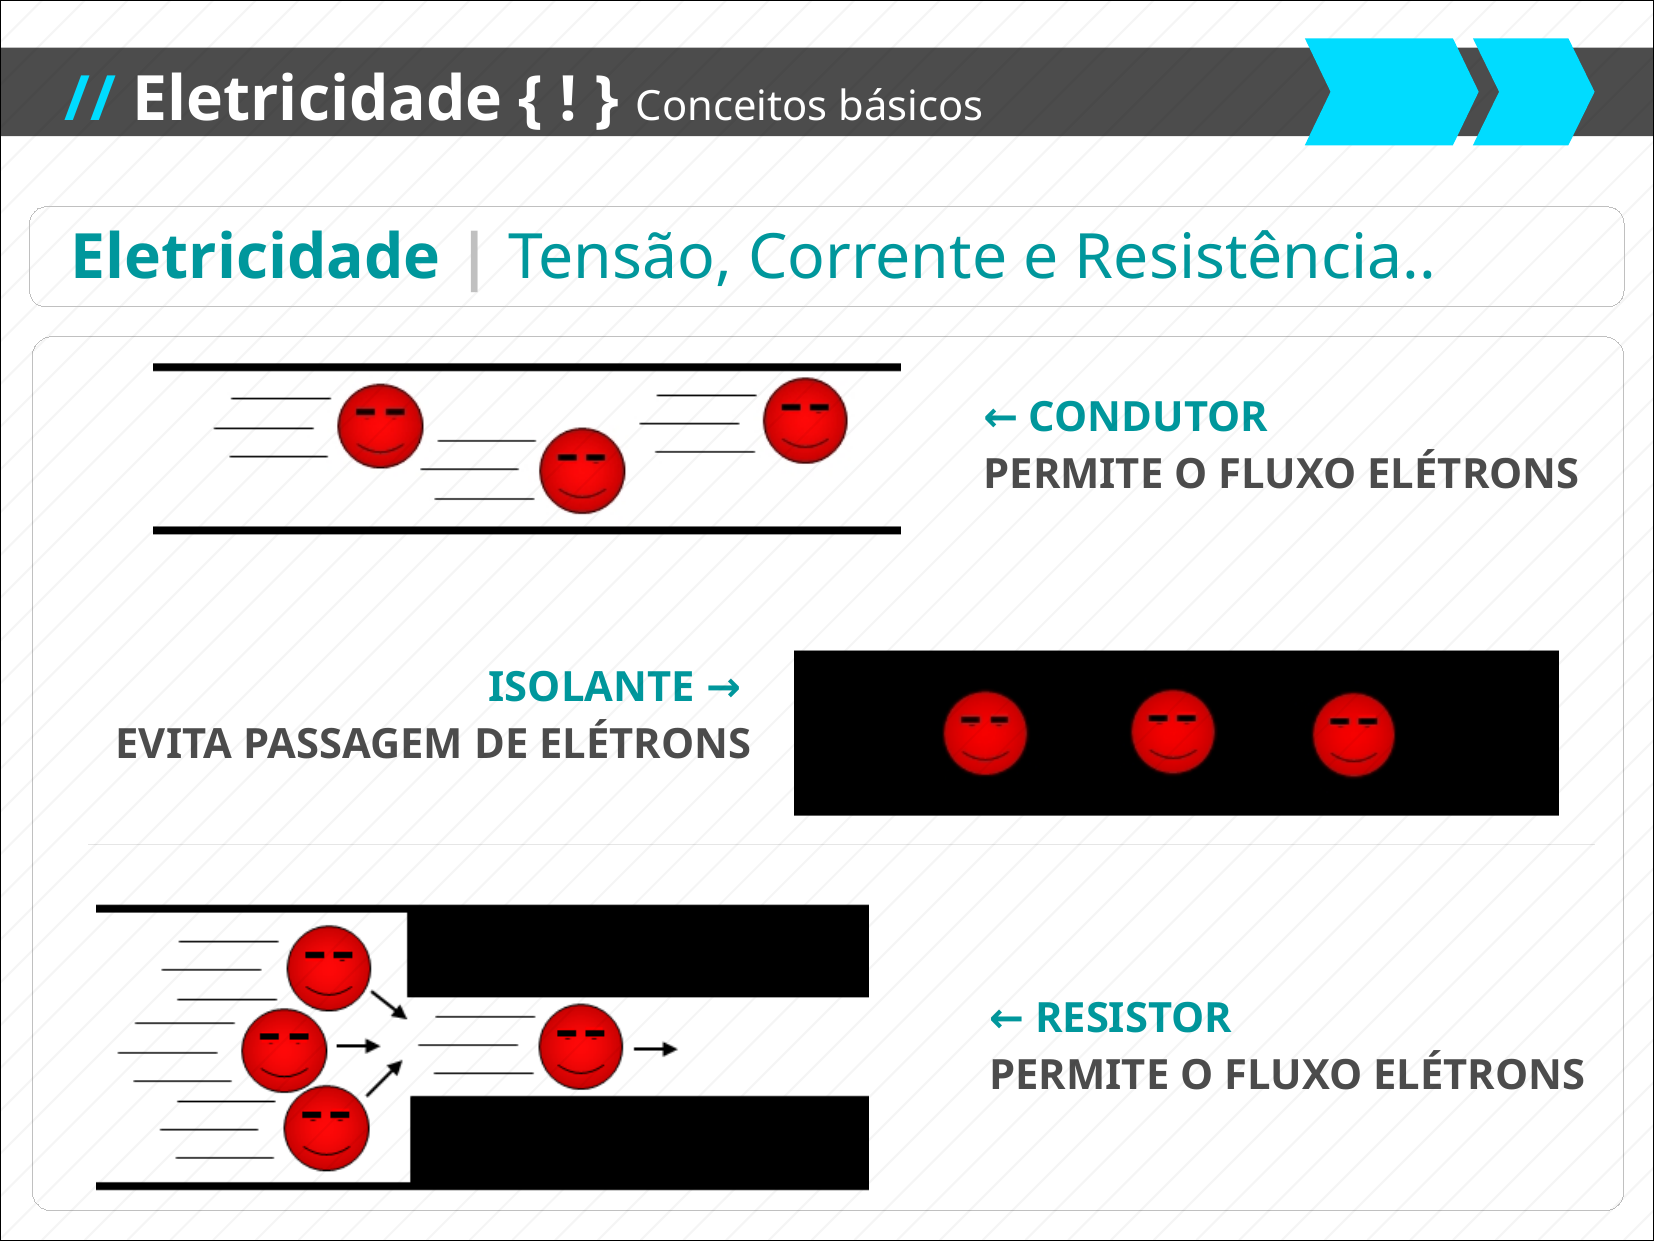

// Eletricidade { ! } Conceitos básicos
Eletricidade | Tensão, Corrente e Resistência..
← CONDUTOR
PERMITE O FLUXO ELÉTRONS
ISOLANTE →
EVITA PASSAGEM DE ELÉTRONS
← RESISTOR
PERMITE O FLUXO ELÉTRONS